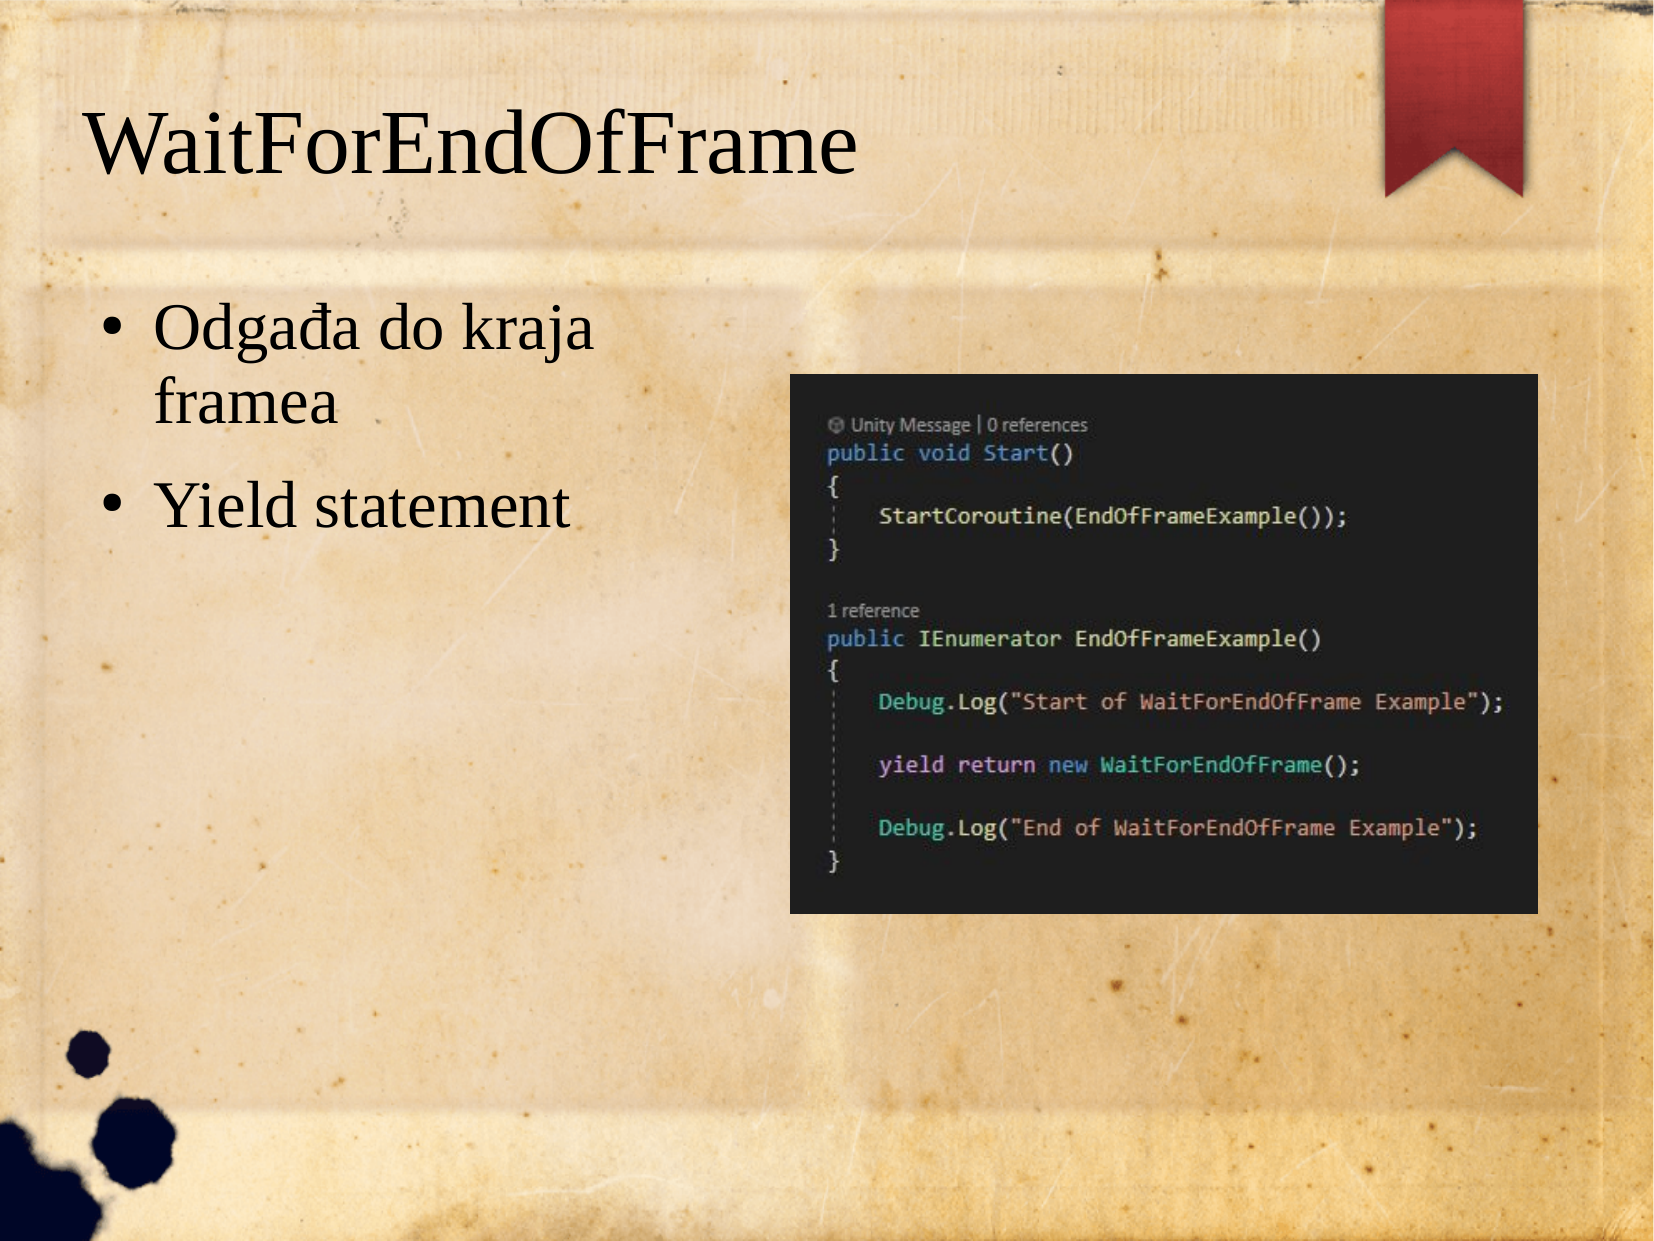

# WaitForEndOfFrame
Odgađa do kraja framea
Yield statement